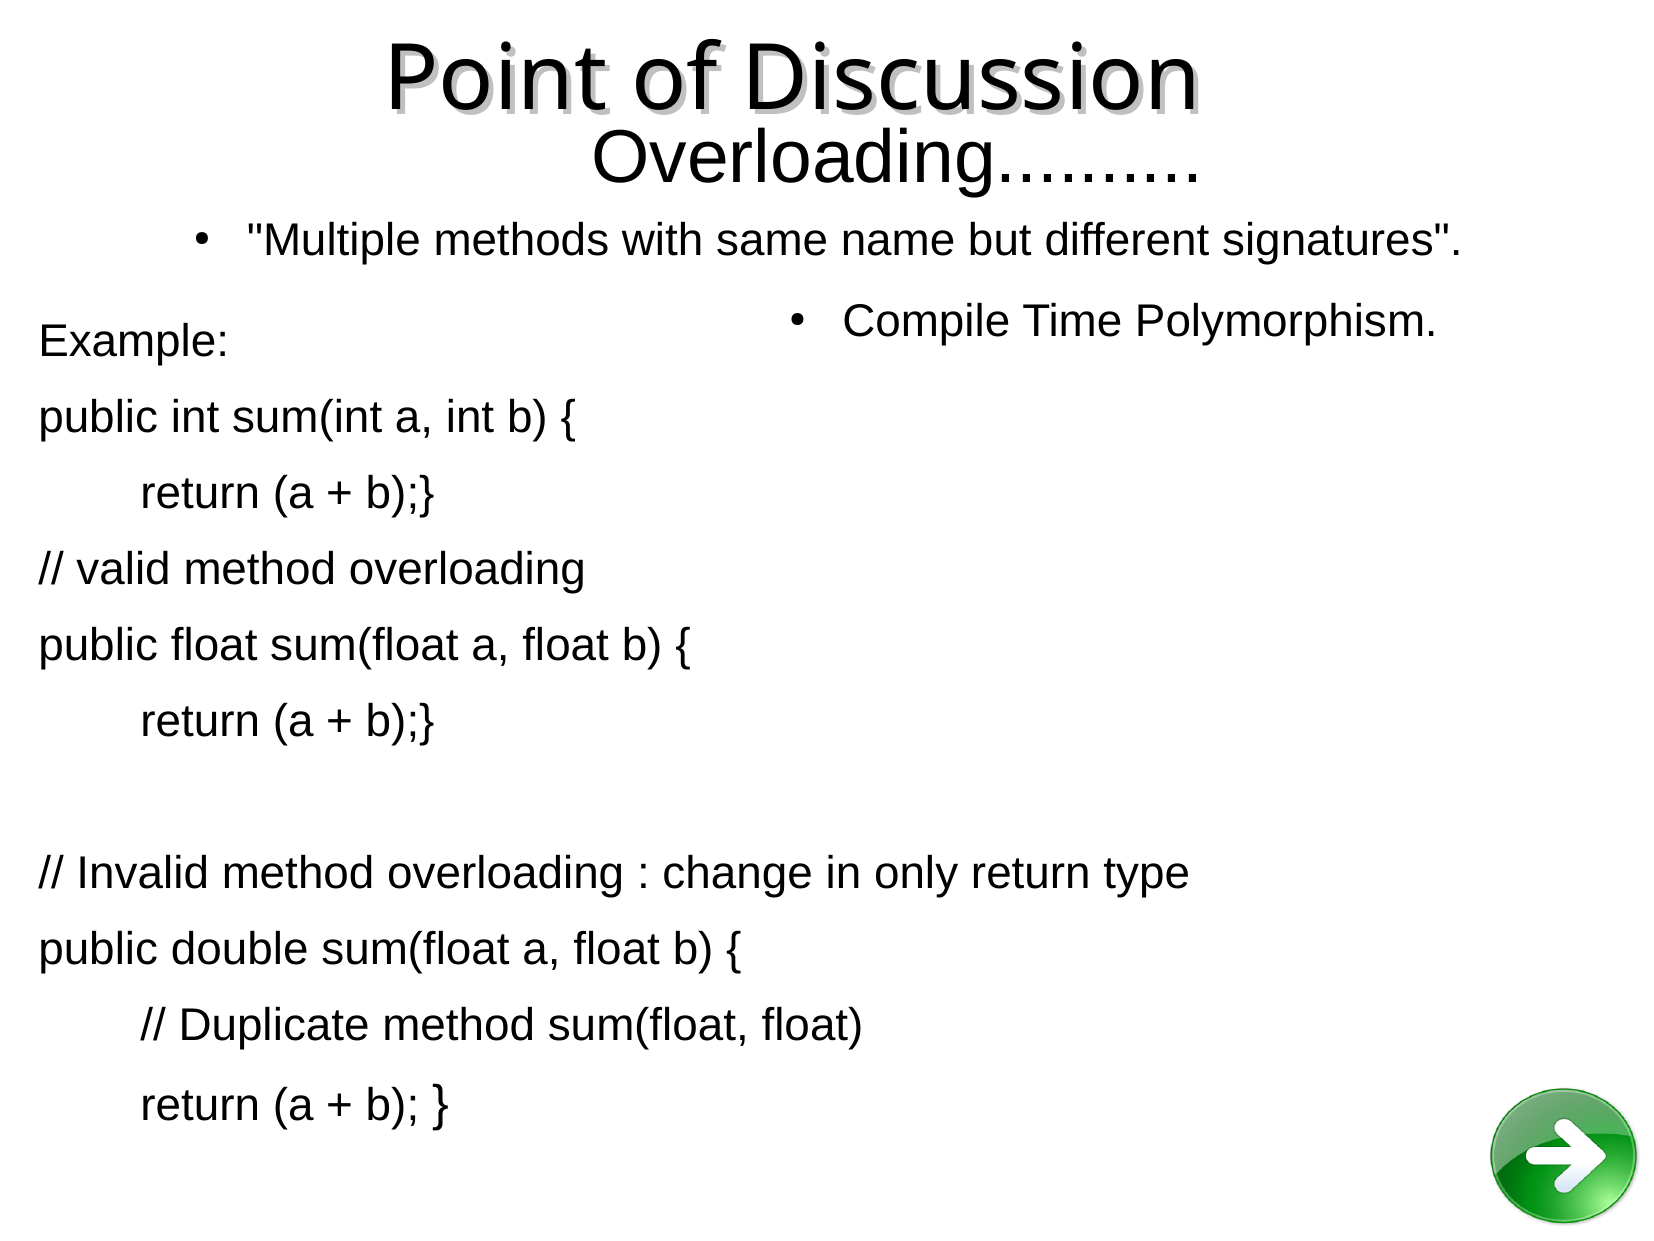

Point of Discussion
# Overloading..........
"Multiple methods with same name but different signatures".
Compile Time Polymorphism.
Example:
public int sum(int a, int b) {
        return (a + b);}
// valid method overloading
public float sum(float a, float b) {
        return (a + b);}
// Invalid method overloading : change in only return type
public double sum(float a, float b) {
        // Duplicate method sum(float, float)
        return (a + b); }